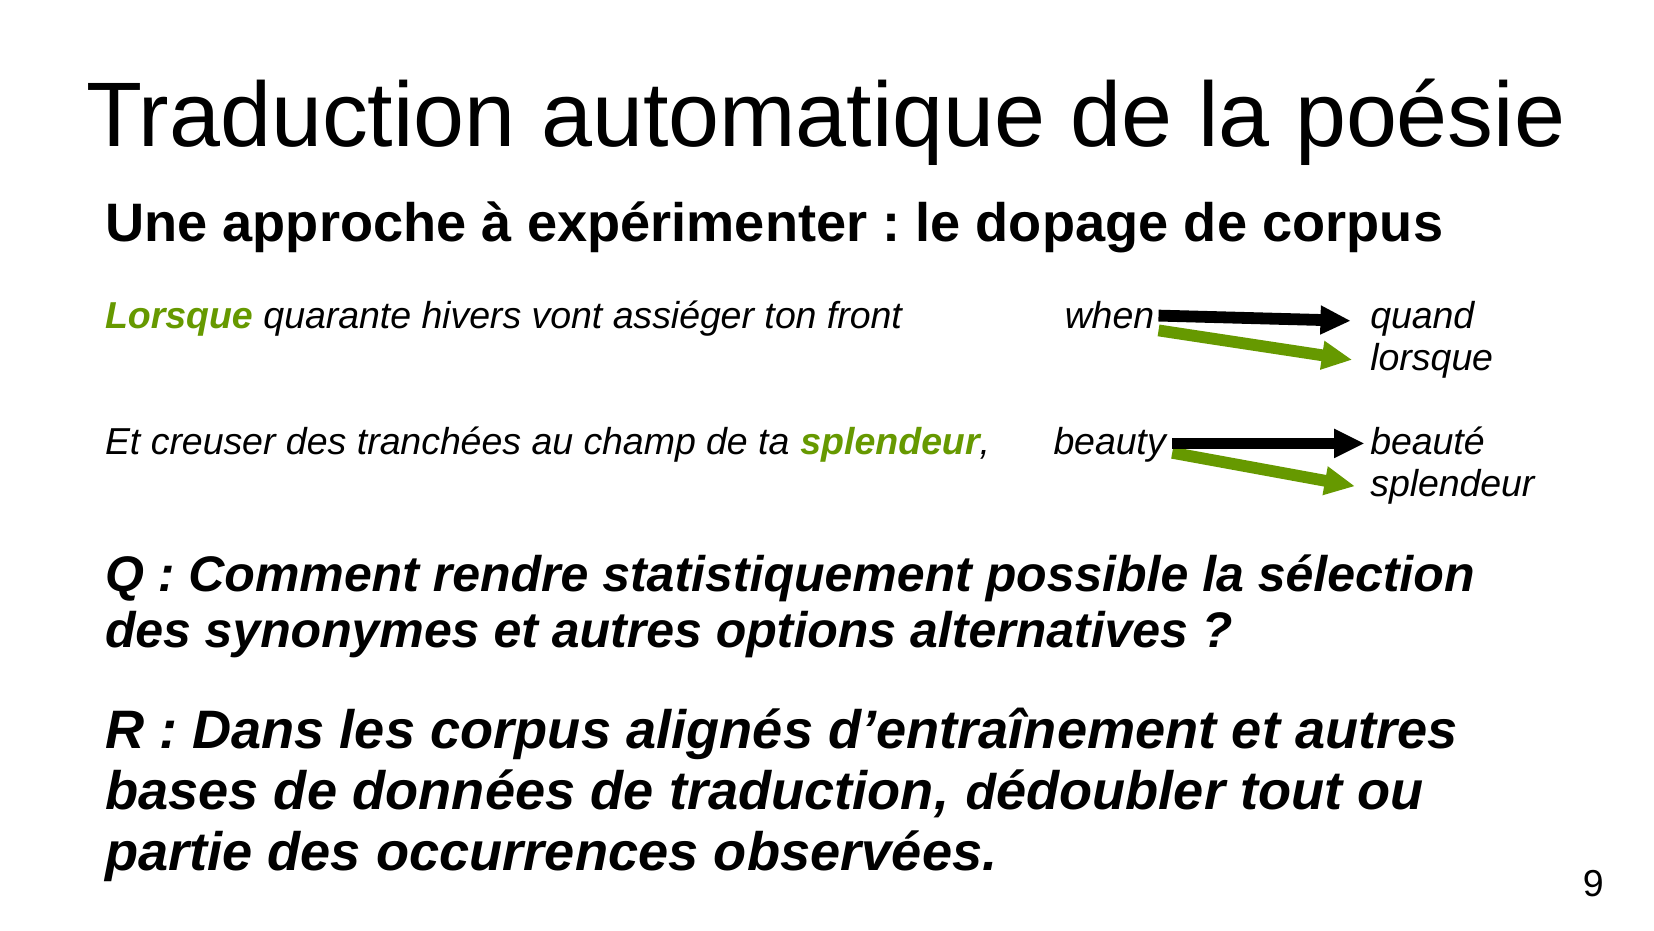

# Traduction automatique de la poésie
Une approche à expérimenter : le dopage de corpus
Lorsque quarante hivers vont assiéger ton front 		when 		 quand
 																	 lorsque
Et creuser des tranchées au champ de ta splendeur,	 beauty			 beauté
																	 splendeur
Q : Comment rendre statistiquement possible la sélection des synonymes et autres options alternatives ?
R : Dans les corpus alignés d’entraînement et autres bases de données de traduction, dédoubler tout ou partie des occurrences observées.